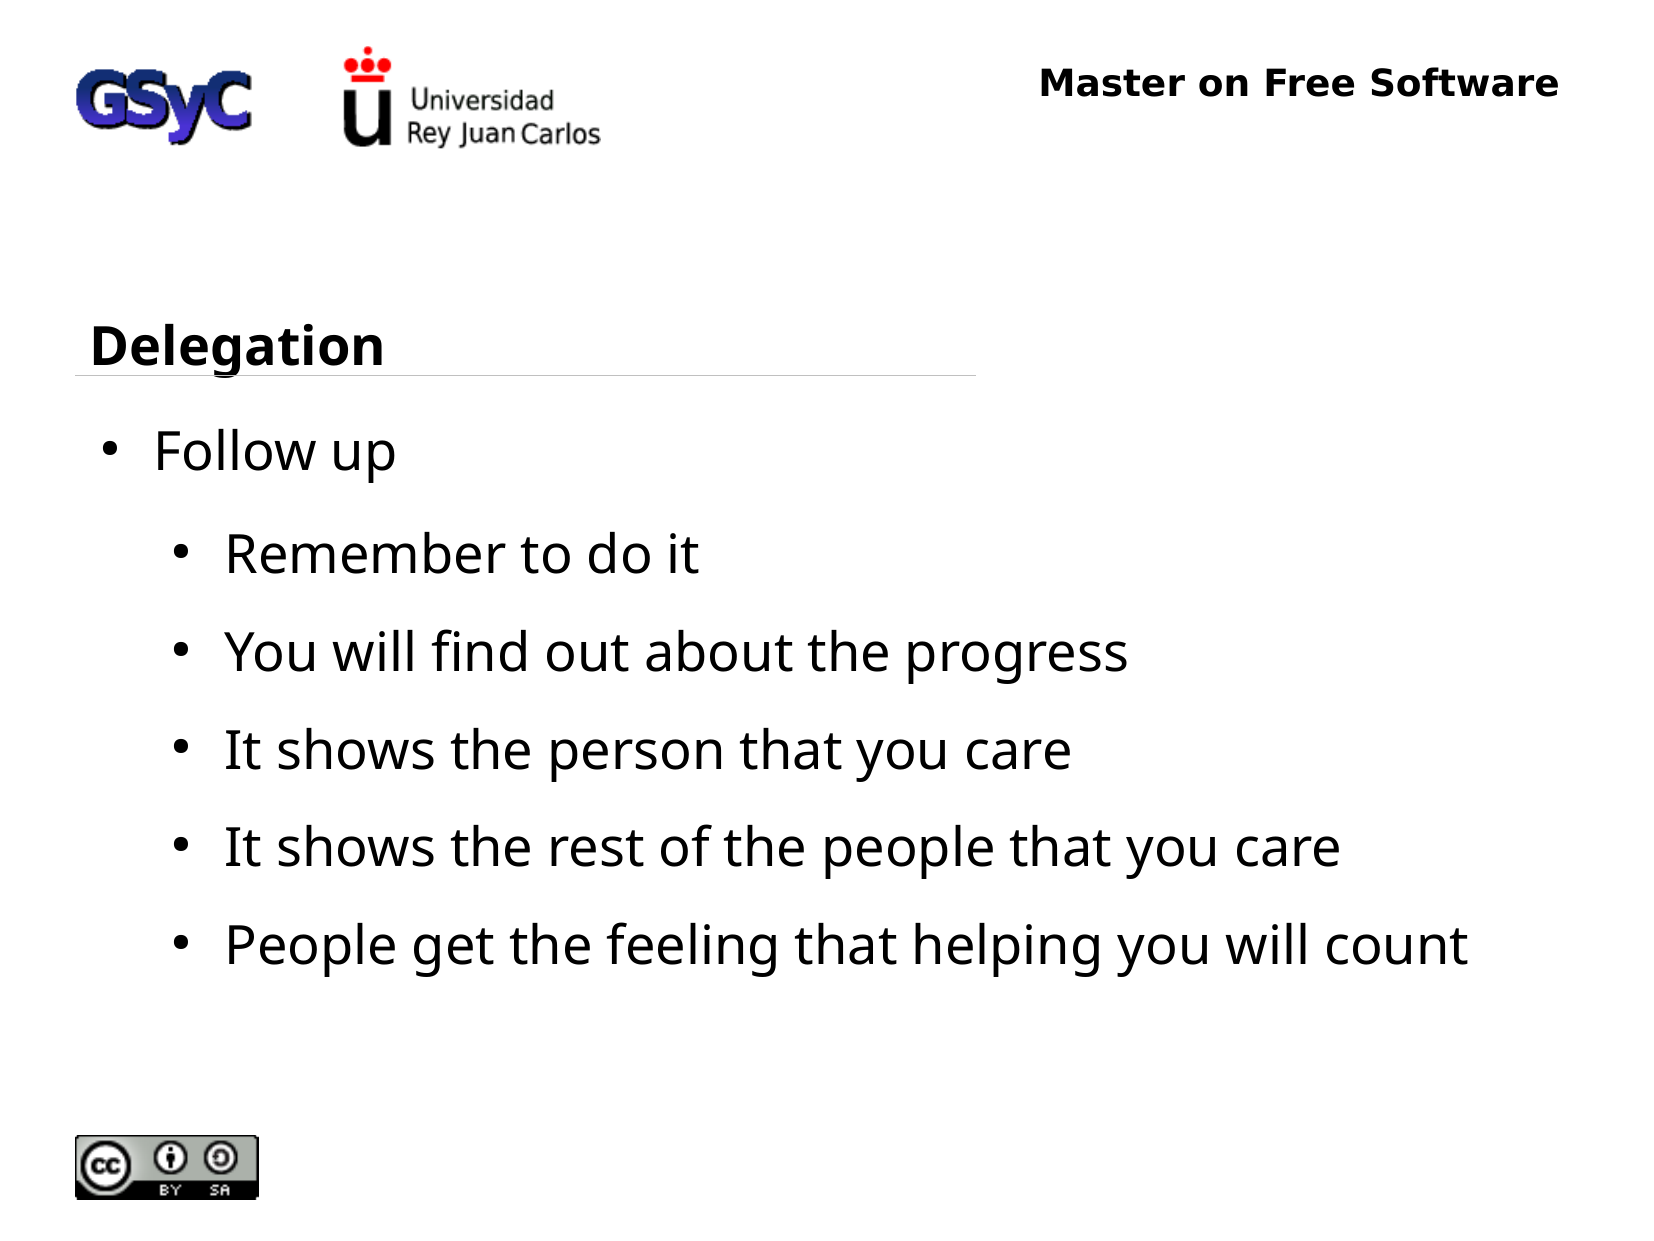

Delegation
# Follow up
Remember to do it
You will find out about the progress
It shows the person that you care
It shows the rest of the people that you care
People get the feeling that helping you will count